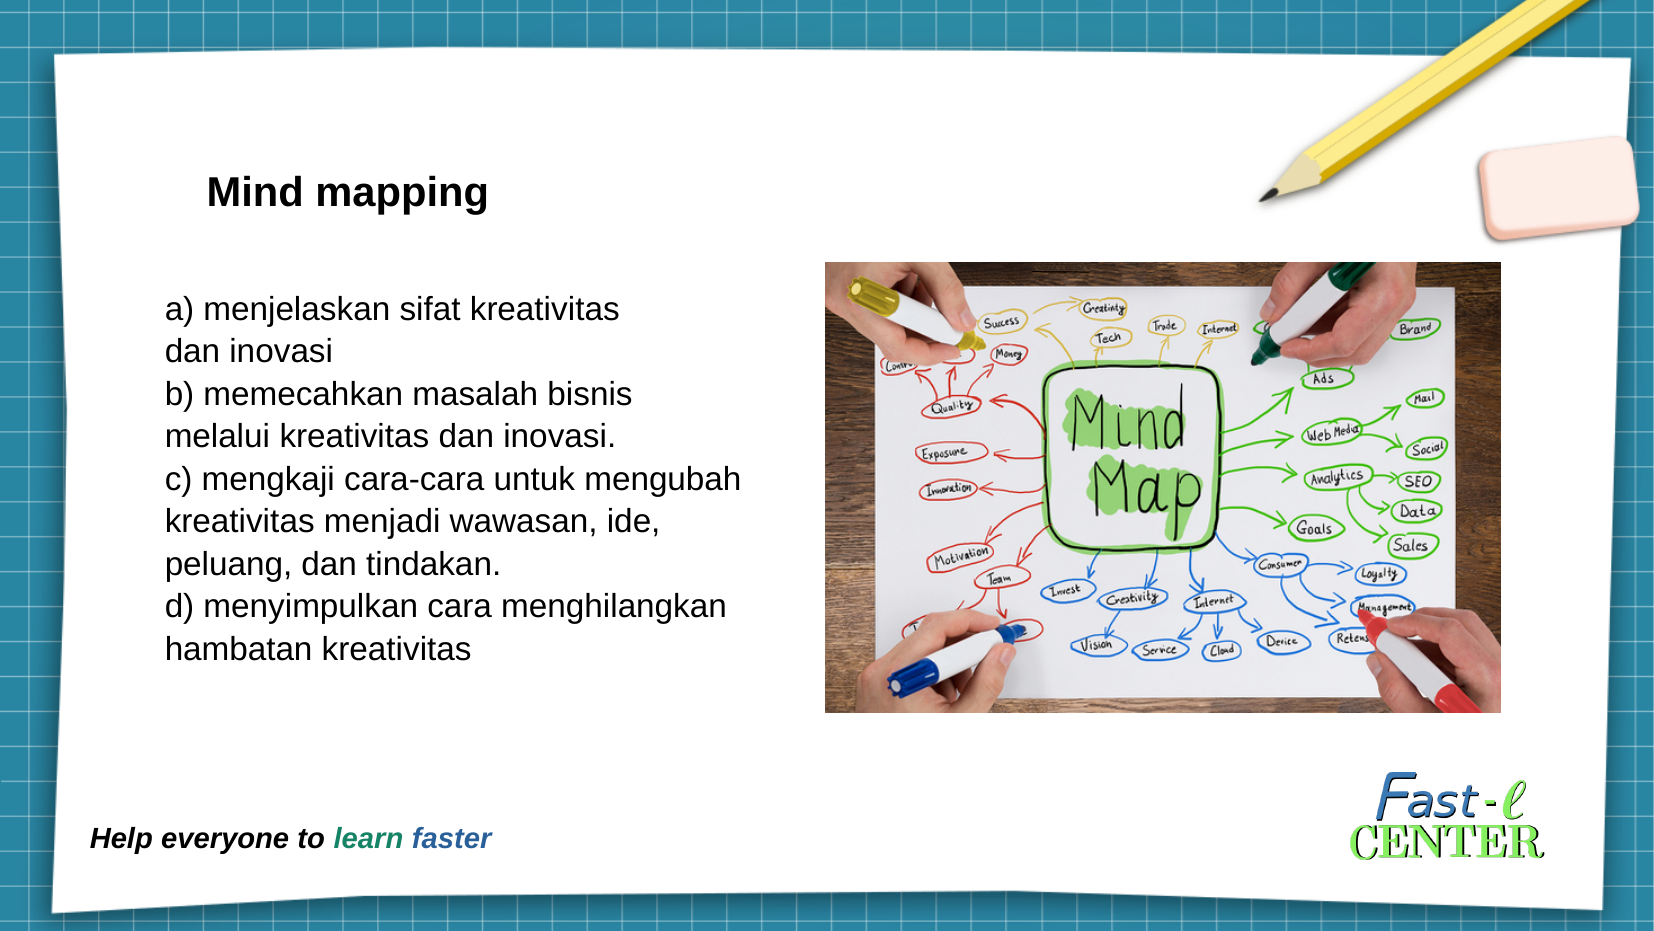

Mind mapping
a) menjelaskan sifat kreativitas
dan inovasi
b) memecahkan masalah bisnis
melalui kreativitas dan inovasi.
c) mengkaji cara-cara untuk mengubah
kreativitas menjadi wawasan, ide,
peluang, dan tindakan.
d) menyimpulkan cara menghilangkan
hambatan kreativitas
Help everyone to learn faster